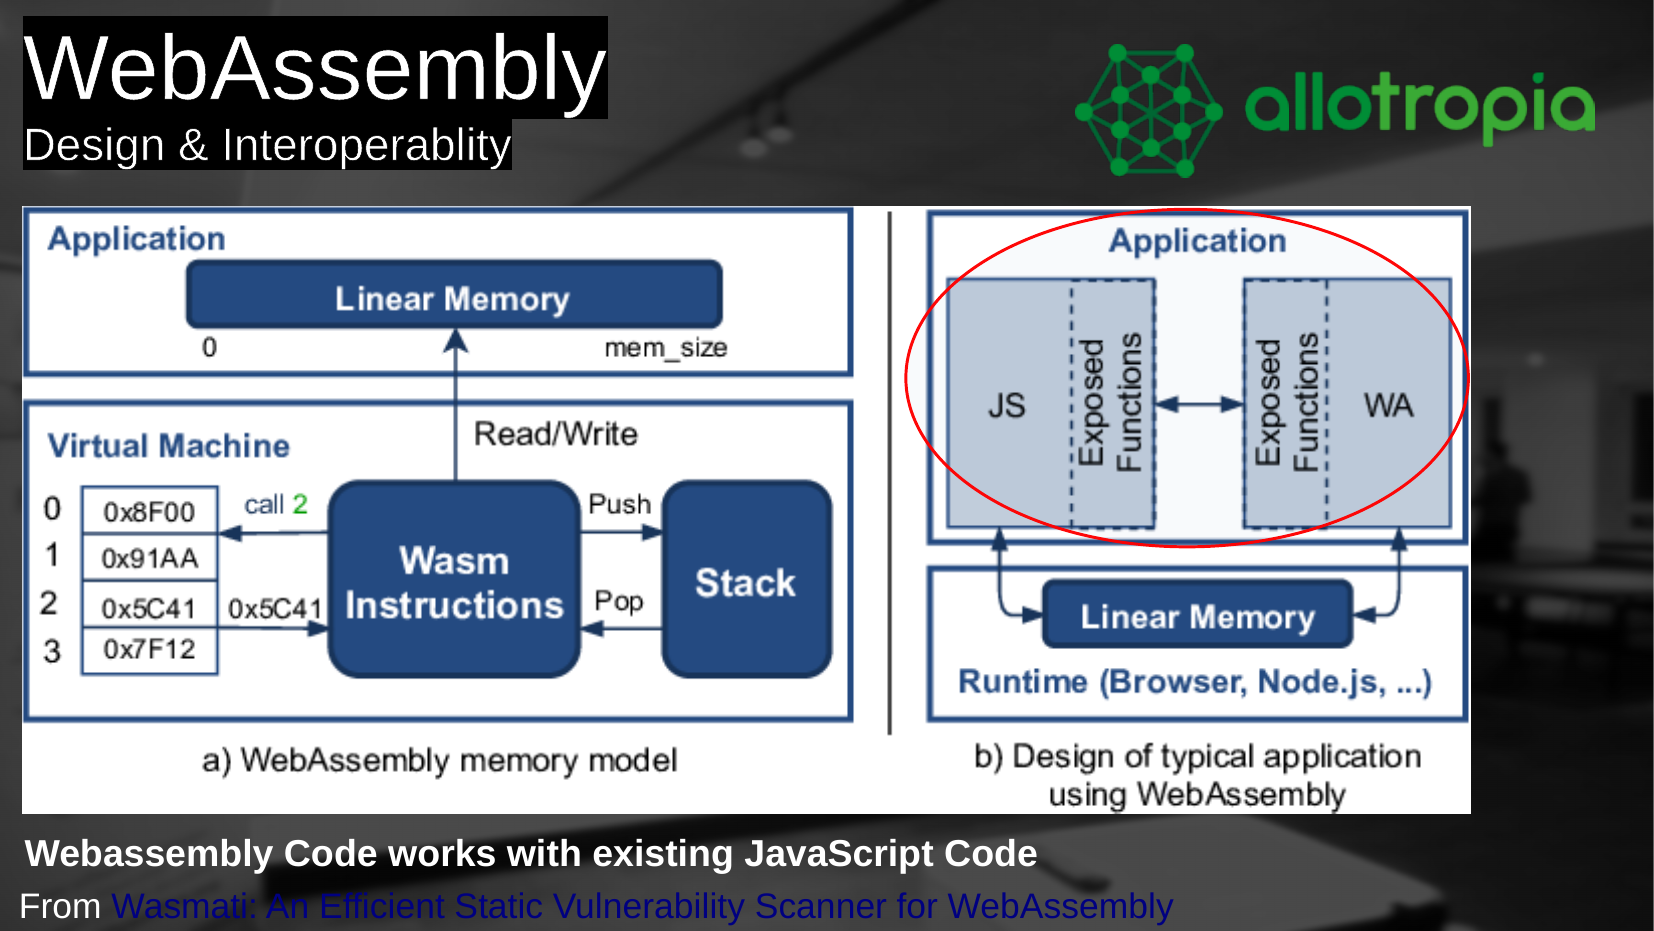

# WebAssembly Design & Interoperablity
Webassembly Code works with existing JavaScript Code
From Wasmati: An Efficient Static Vulnerability Scanner for WebAssembly